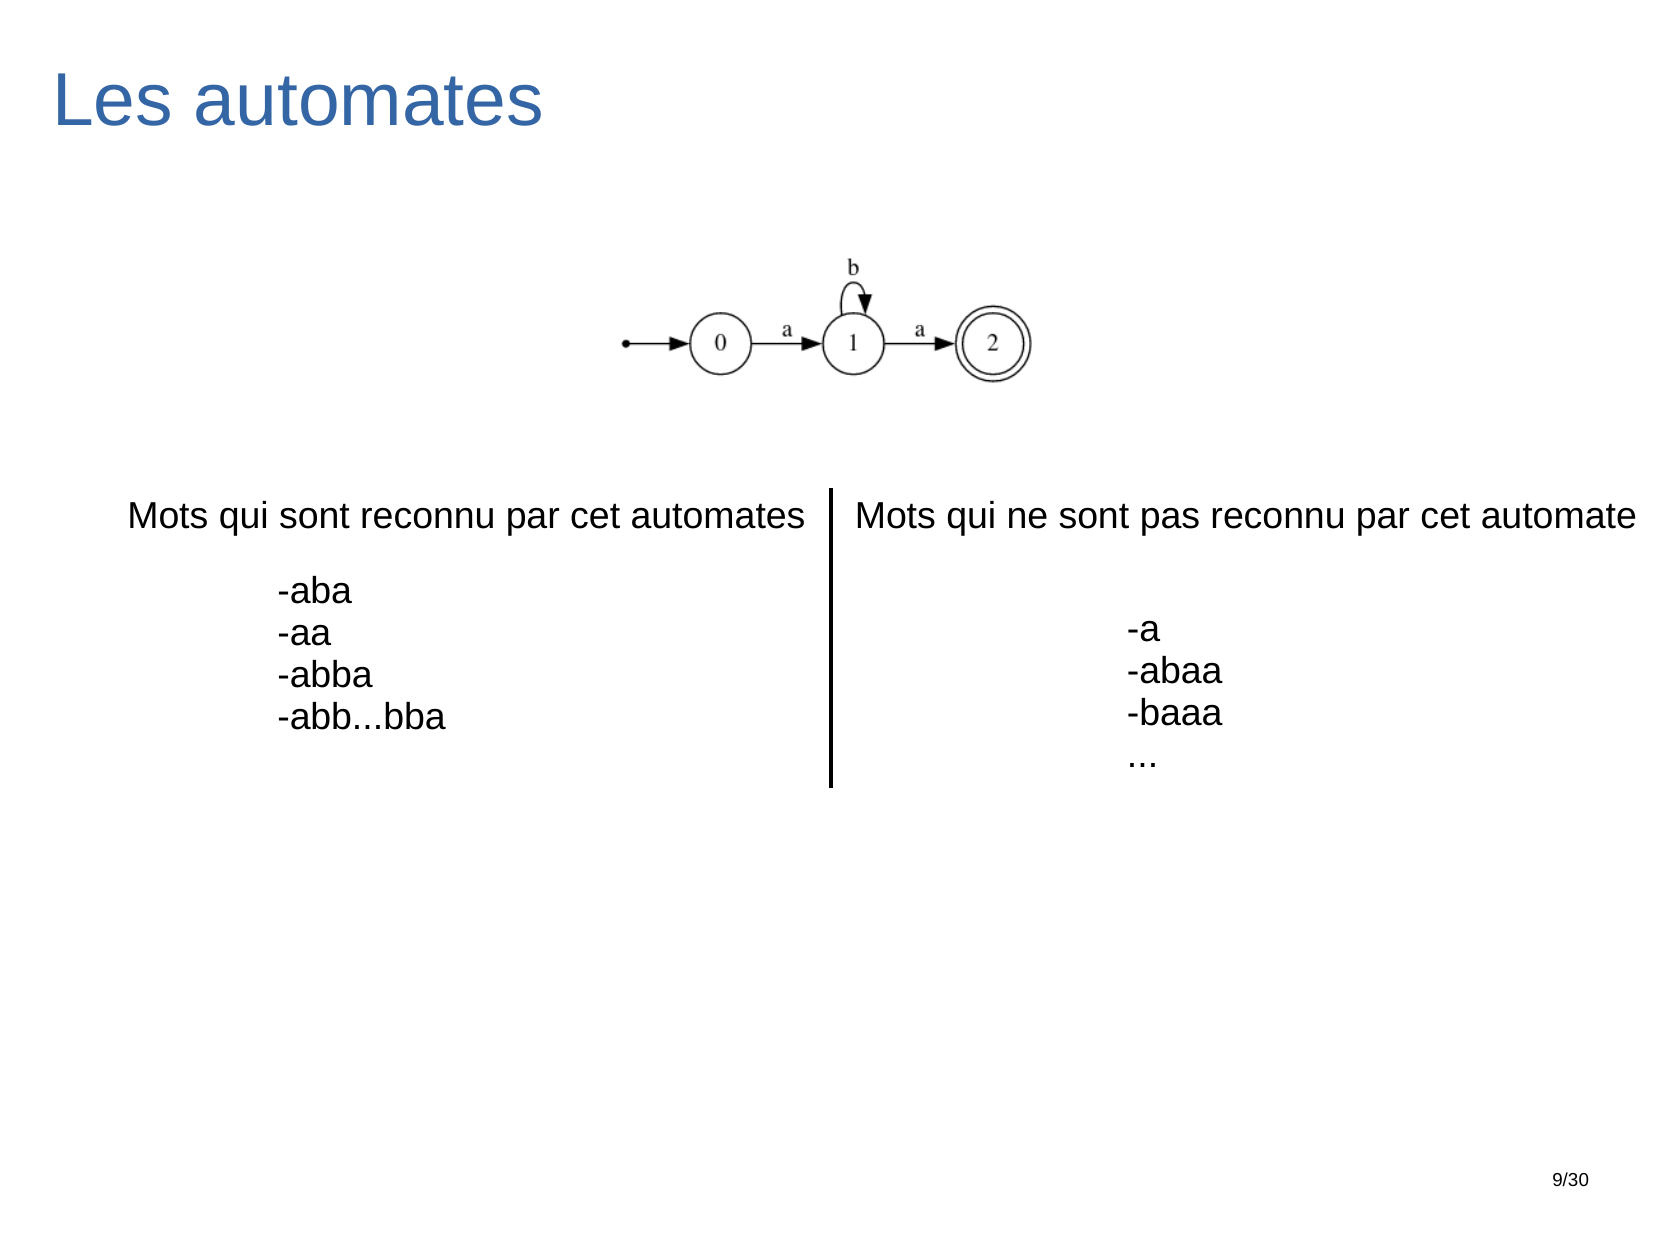

Les automates
Mots qui sont reconnu par cet automates
Mots qui ne sont pas reconnu par cet automate
-aba
-aa
-abba
-abb...bba
-a
-abaa
-baaa
...
9/30